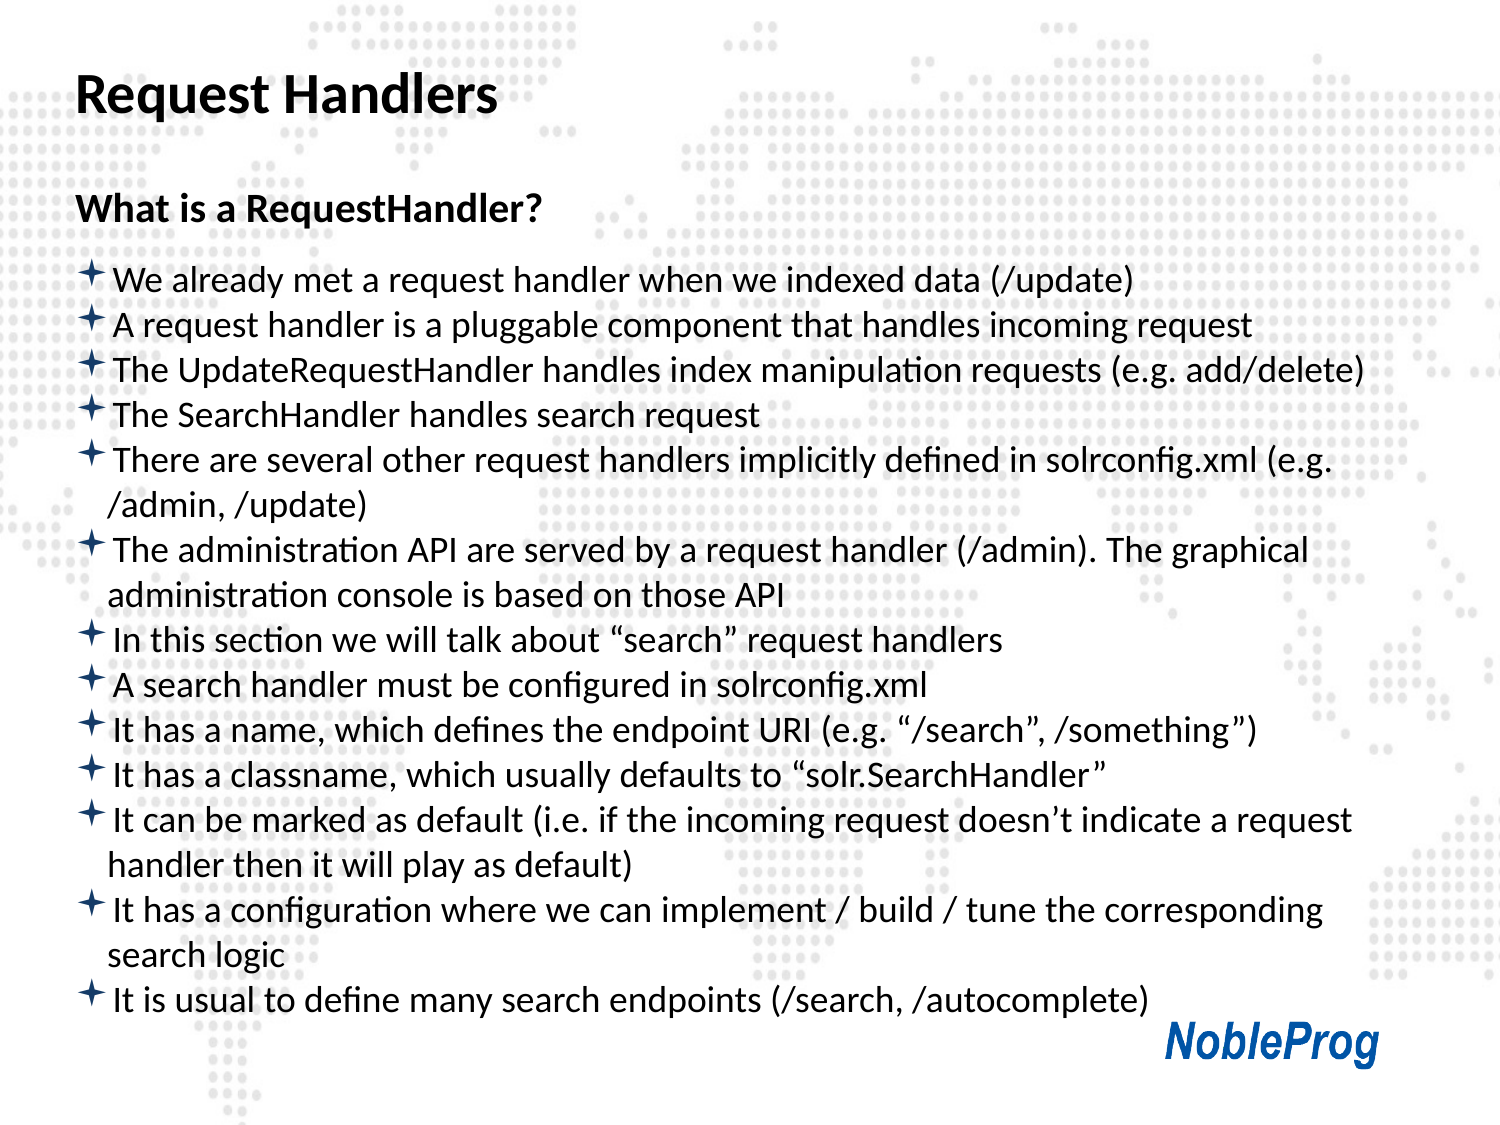

Request Handlers
What is a RequestHandler?
We already met a request handler when we indexed data (/update)
A request handler is a pluggable component that handles incoming request
The UpdateRequestHandler handles index manipulation requests (e.g. add/delete)
The SearchHandler handles search request
There are several other request handlers implicitly defined in solrconfig.xml (e.g. /admin, /update)
The administration API are served by a request handler (/admin). The graphical administration console is based on those API
In this section we will talk about “search” request handlers
A search handler must be configured in solrconfig.xml
It has a name, which defines the endpoint URI (e.g. “/search”, /something”)
It has a classname, which usually defaults to “solr.SearchHandler”
It can be marked as default (i.e. if the incoming request doesn’t indicate a request handler then it will play as default)
It has a configuration where we can implement / build / tune the corresponding search logic
It is usual to define many search endpoints (/search, /autocomplete)